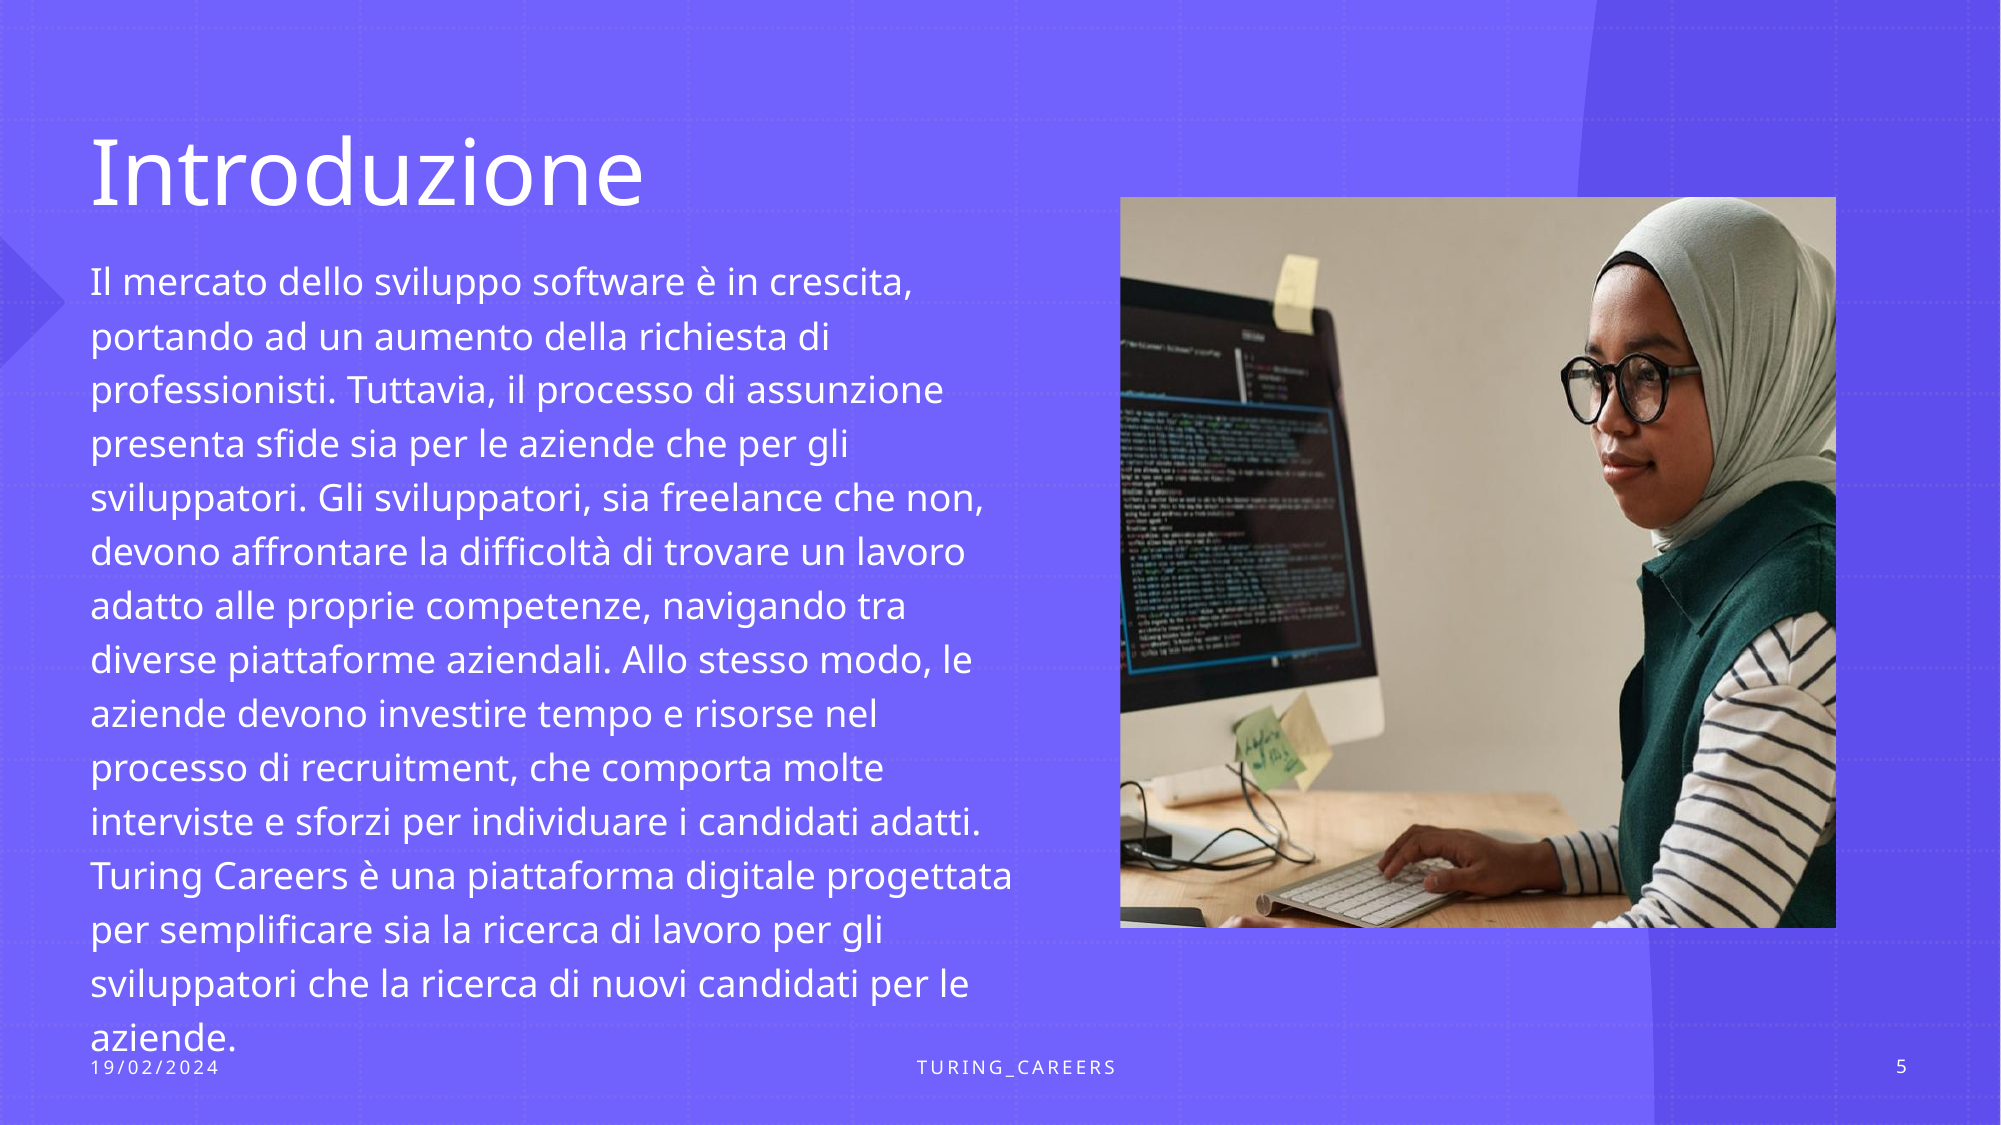

# Introduzione
Il mercato dello sviluppo software è in crescita, portando ad un aumento della richiesta di professionisti. Tuttavia, il processo di assunzione presenta sfide sia per le aziende che per gli sviluppatori. Gli sviluppatori, sia freelance che non, devono affrontare la difficoltà di trovare un lavoro adatto alle proprie competenze, navigando tra diverse piattaforme aziendali. Allo stesso modo, le aziende devono investire tempo e risorse nel processo di recruitment, che comporta molte interviste e sforzi per individuare i candidati adatti. Turing Careers è una piattaforma digitale progettata per semplificare sia la ricerca di lavoro per gli sviluppatori che la ricerca di nuovi candidati per le aziende.
TURING_CAREERS
19/02/2024